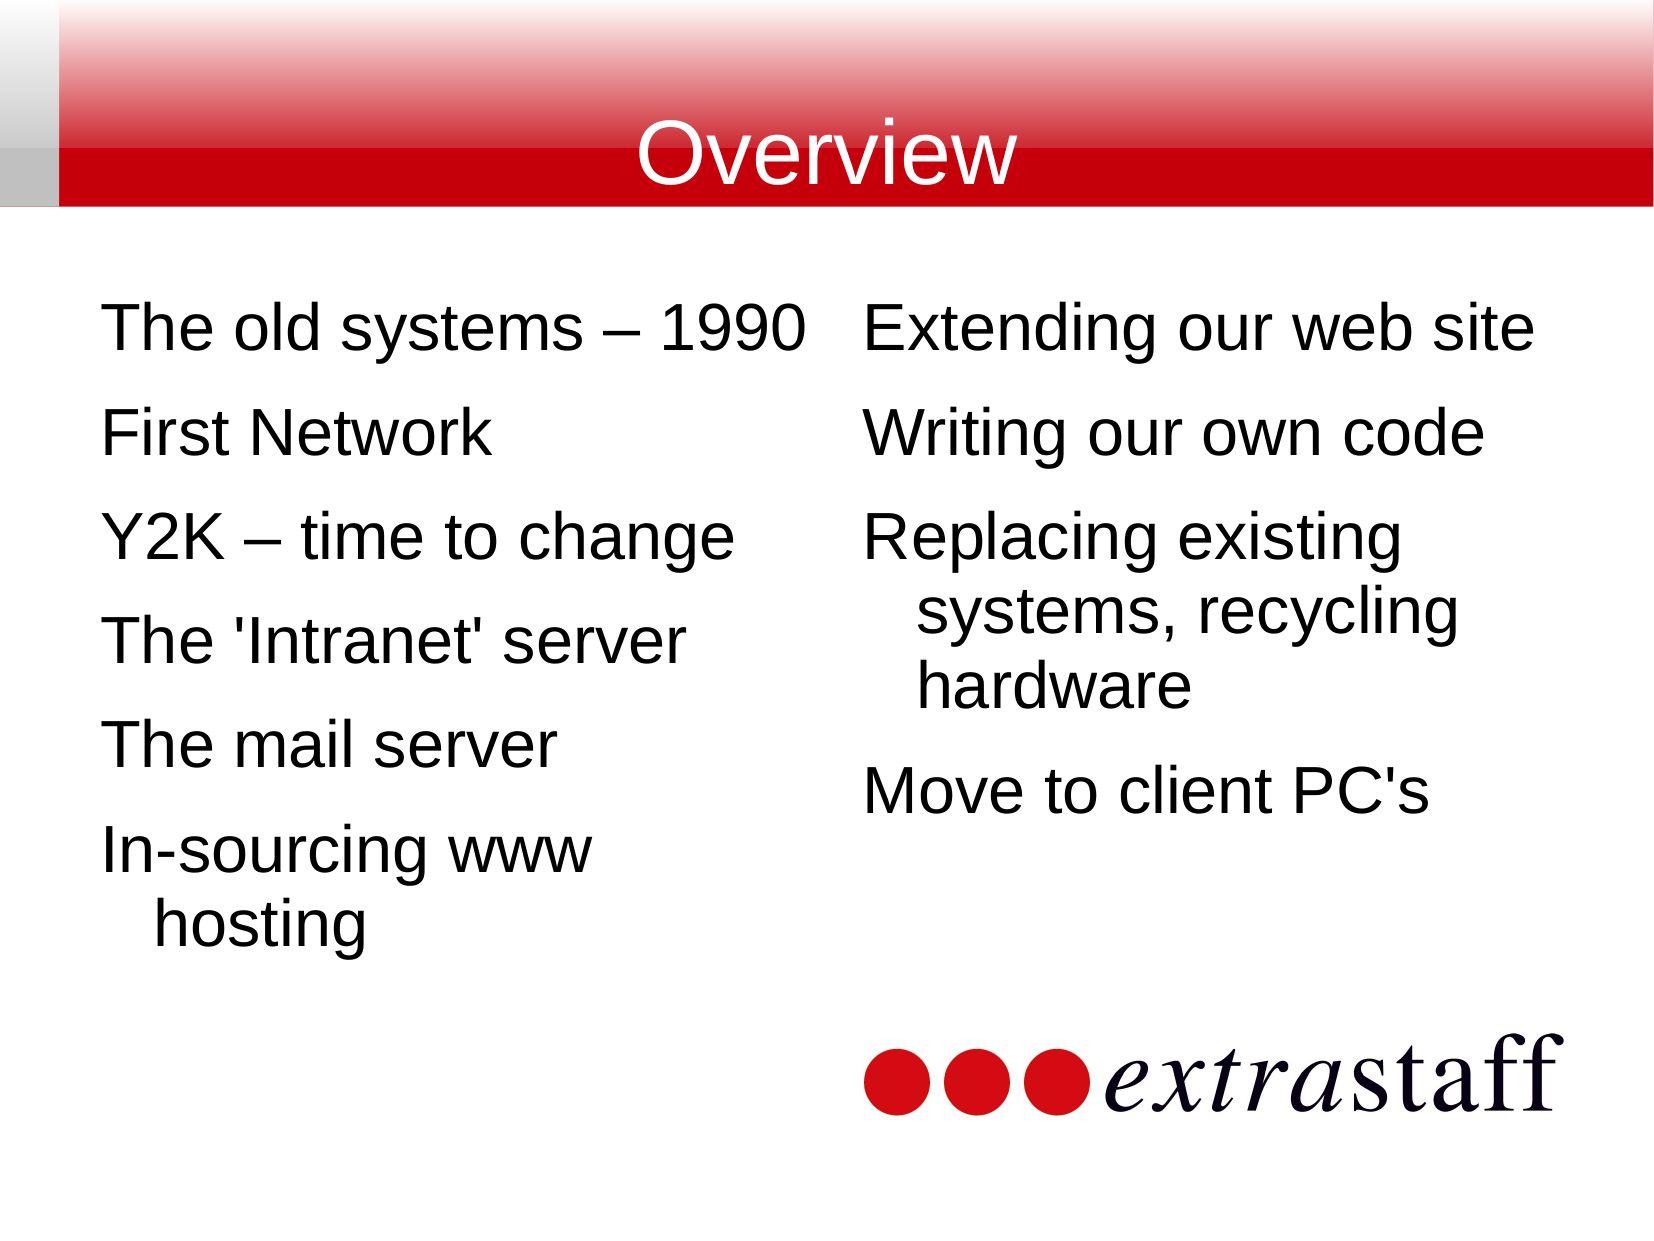

# Overview
The old systems – 1990
First Network
Y2K – time to change
The 'Intranet' server
The mail server
In-sourcing www hosting
Extending our web site
Writing our own code
Replacing existing systems, recycling hardware
Move to client PC's